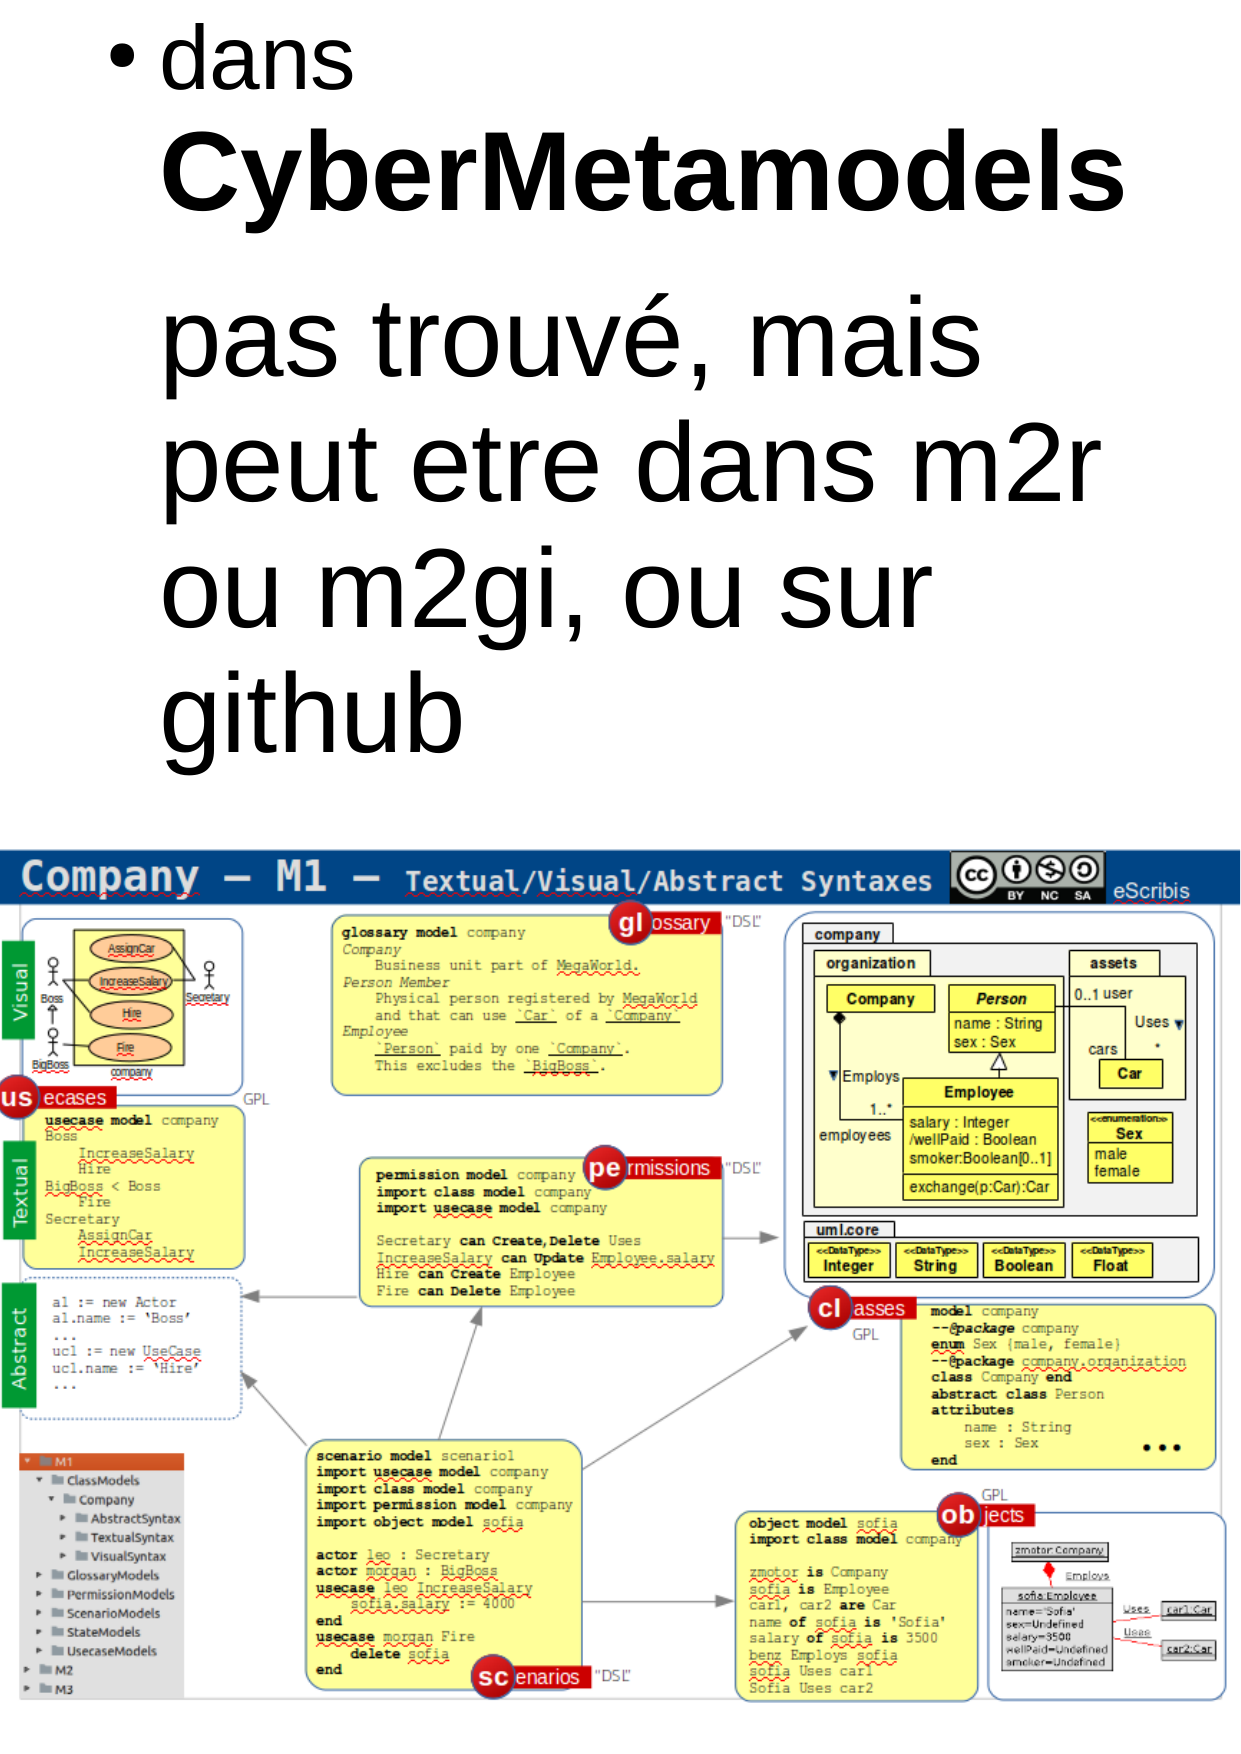

# dans CyberMetamodels
pas trouvé, mais peut etre dans m2r ou m2gi, ou sur github